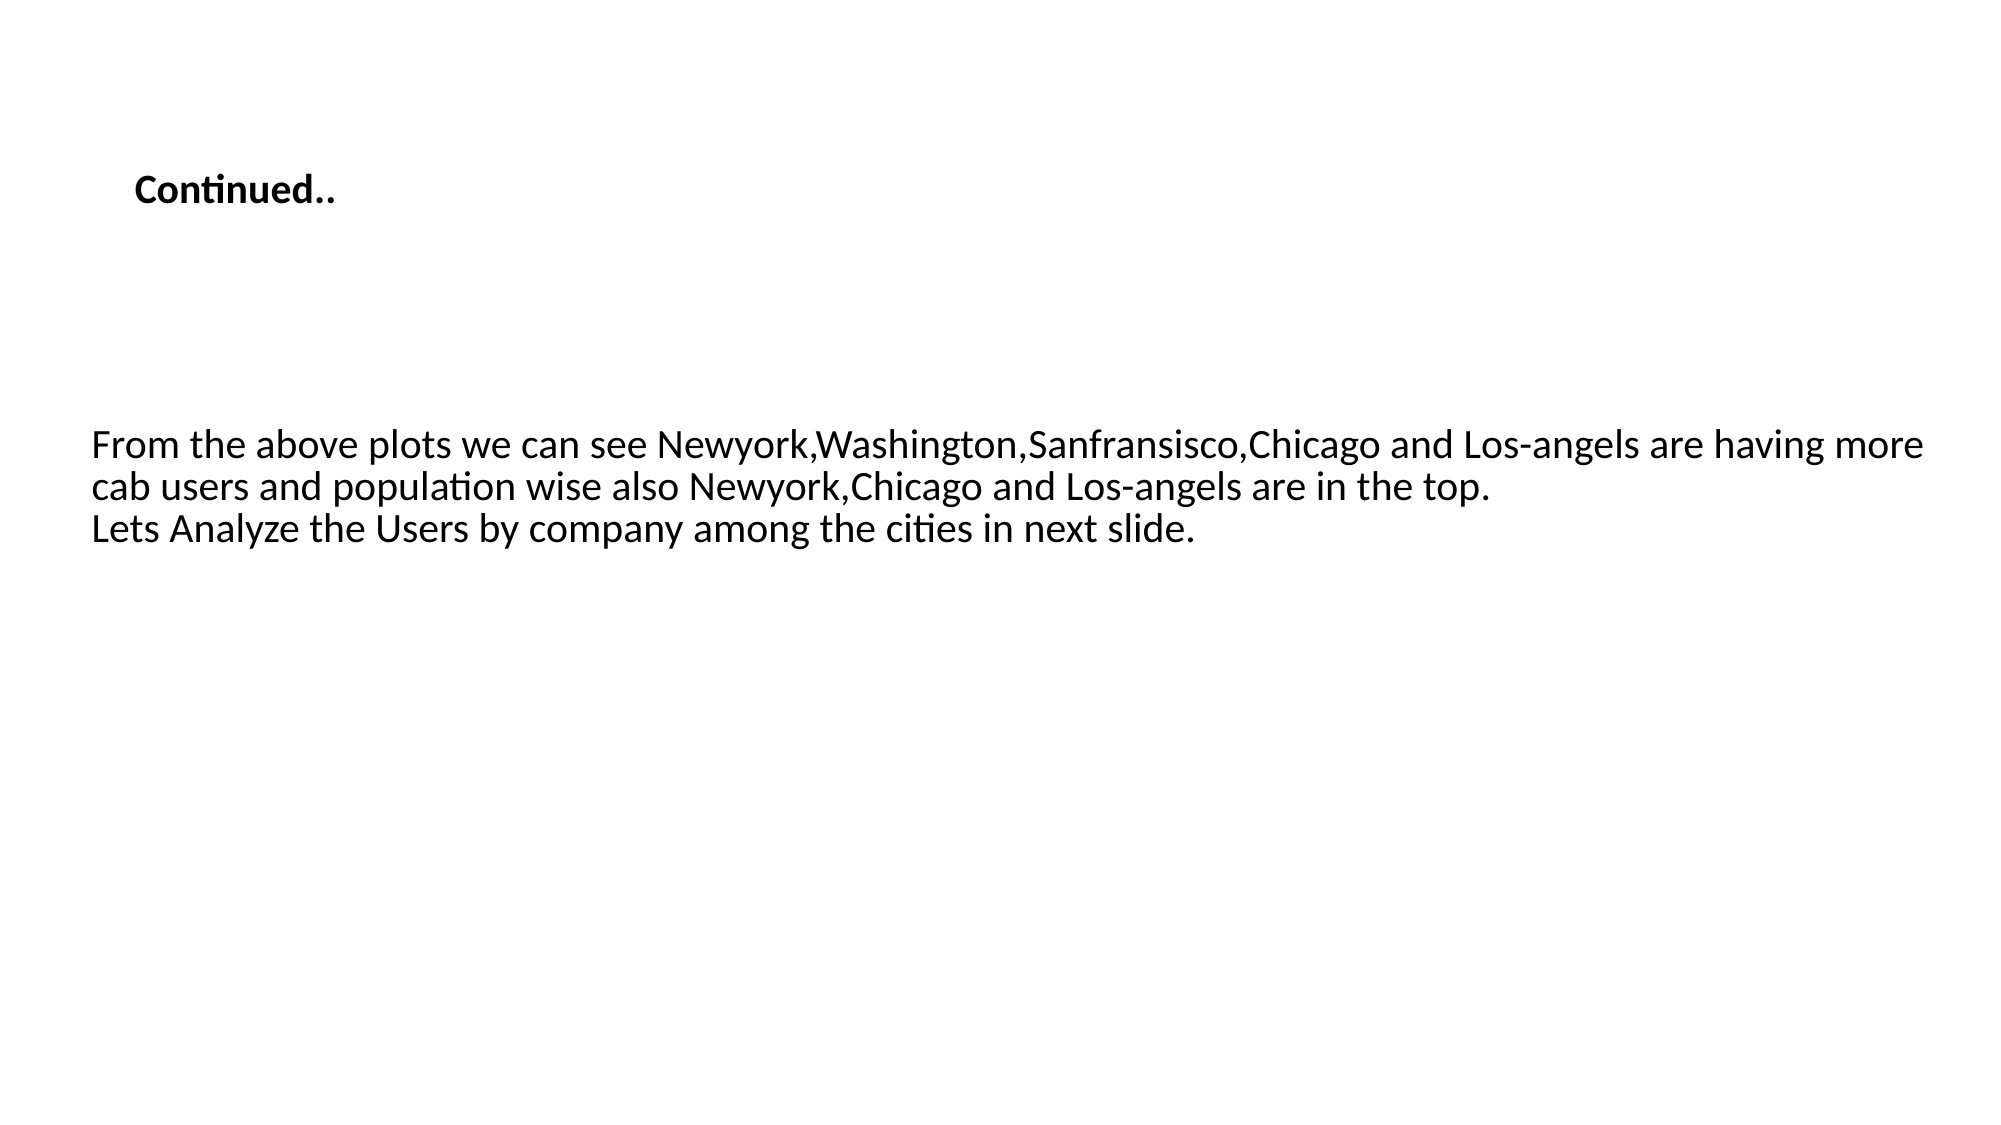

Continued..
From the above plots we can see Newyork,Washington,Sanfransisco,Chicago and Los-angels are having more
cab users and population wise also Newyork,Chicago and Los-angels are in the top.
Lets Analyze the Users by company among the cities in next slide.